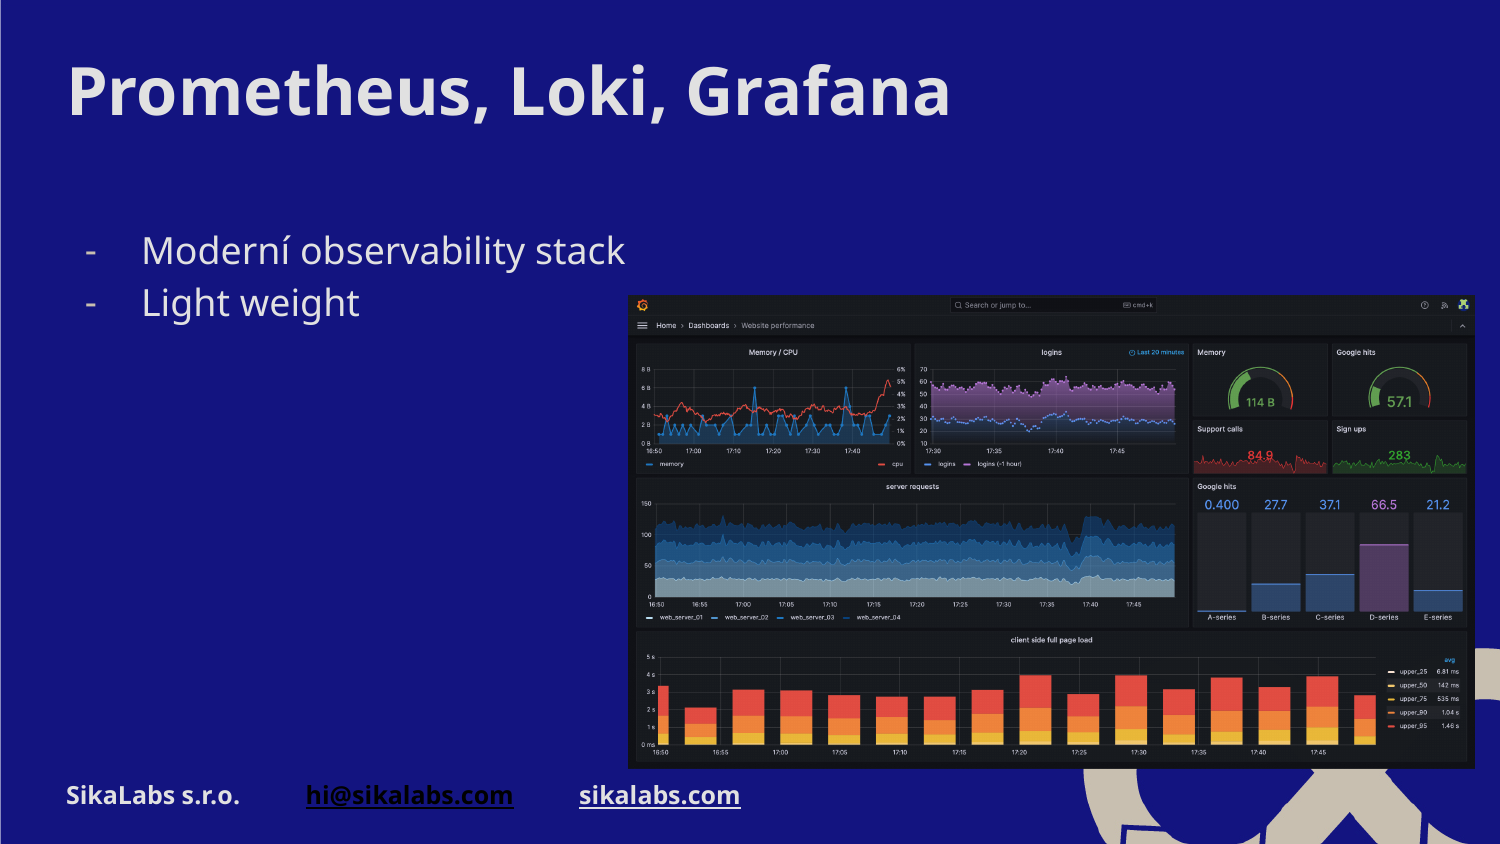

# Prometheus, Loki, Grafana
Moderní observability stack
Light weight